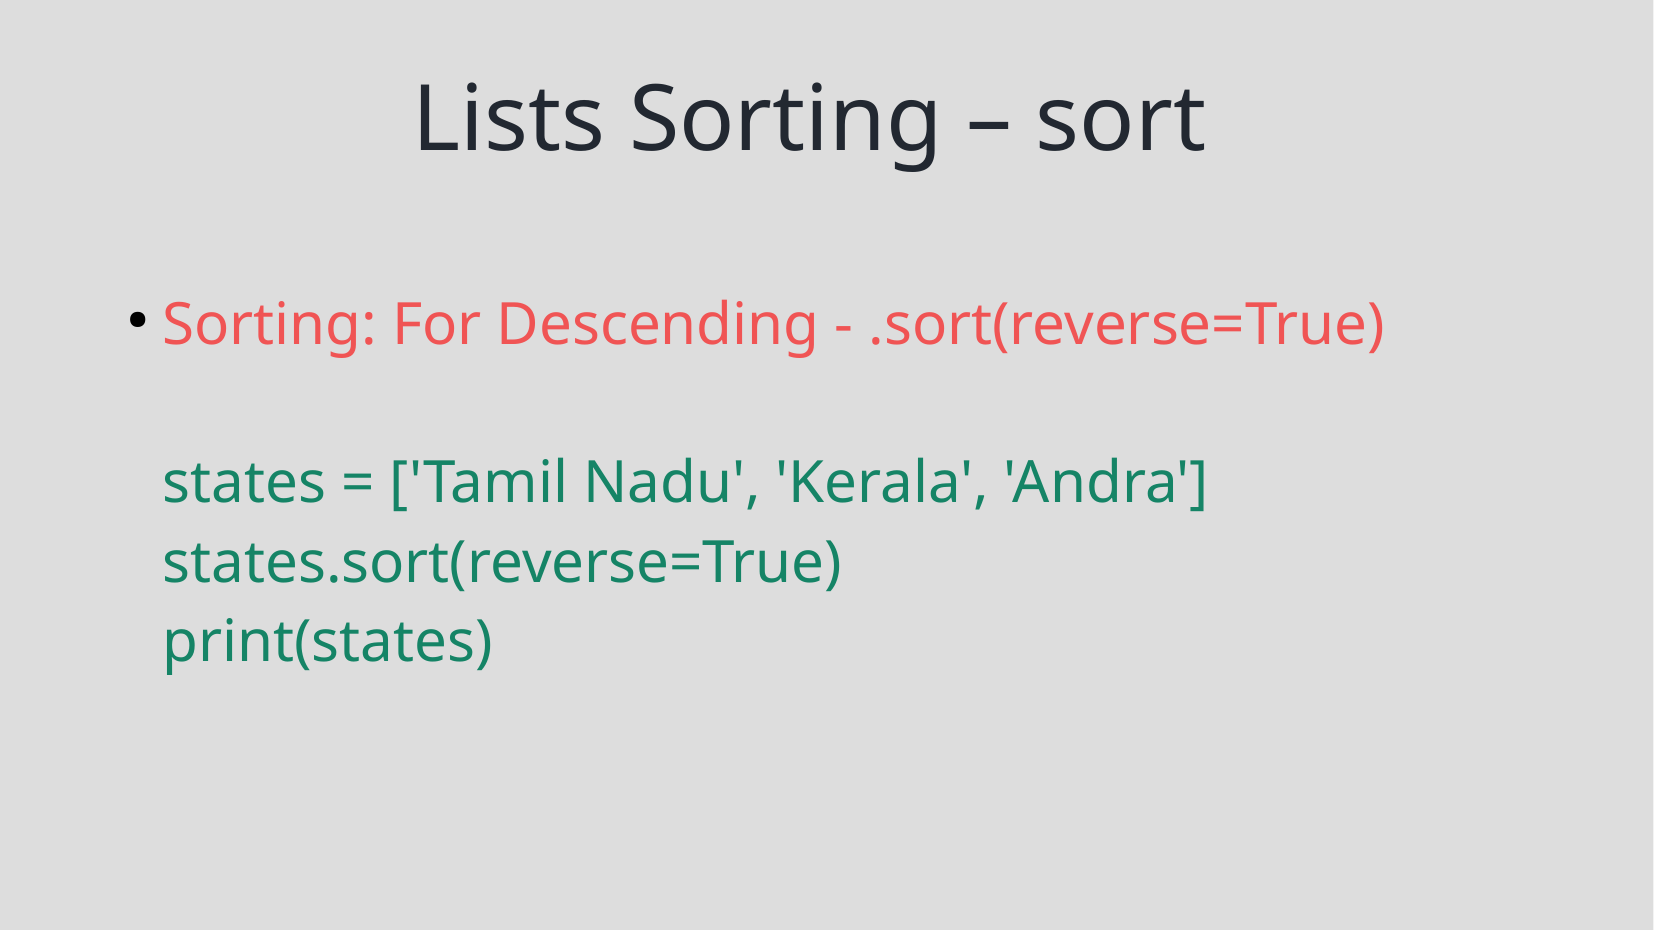

# Lists Sorting – sort
Sorting: For Descending - .sort(reverse=True)
states = ['Tamil Nadu', 'Kerala', 'Andra']
states.sort(reverse=True)
print(states)